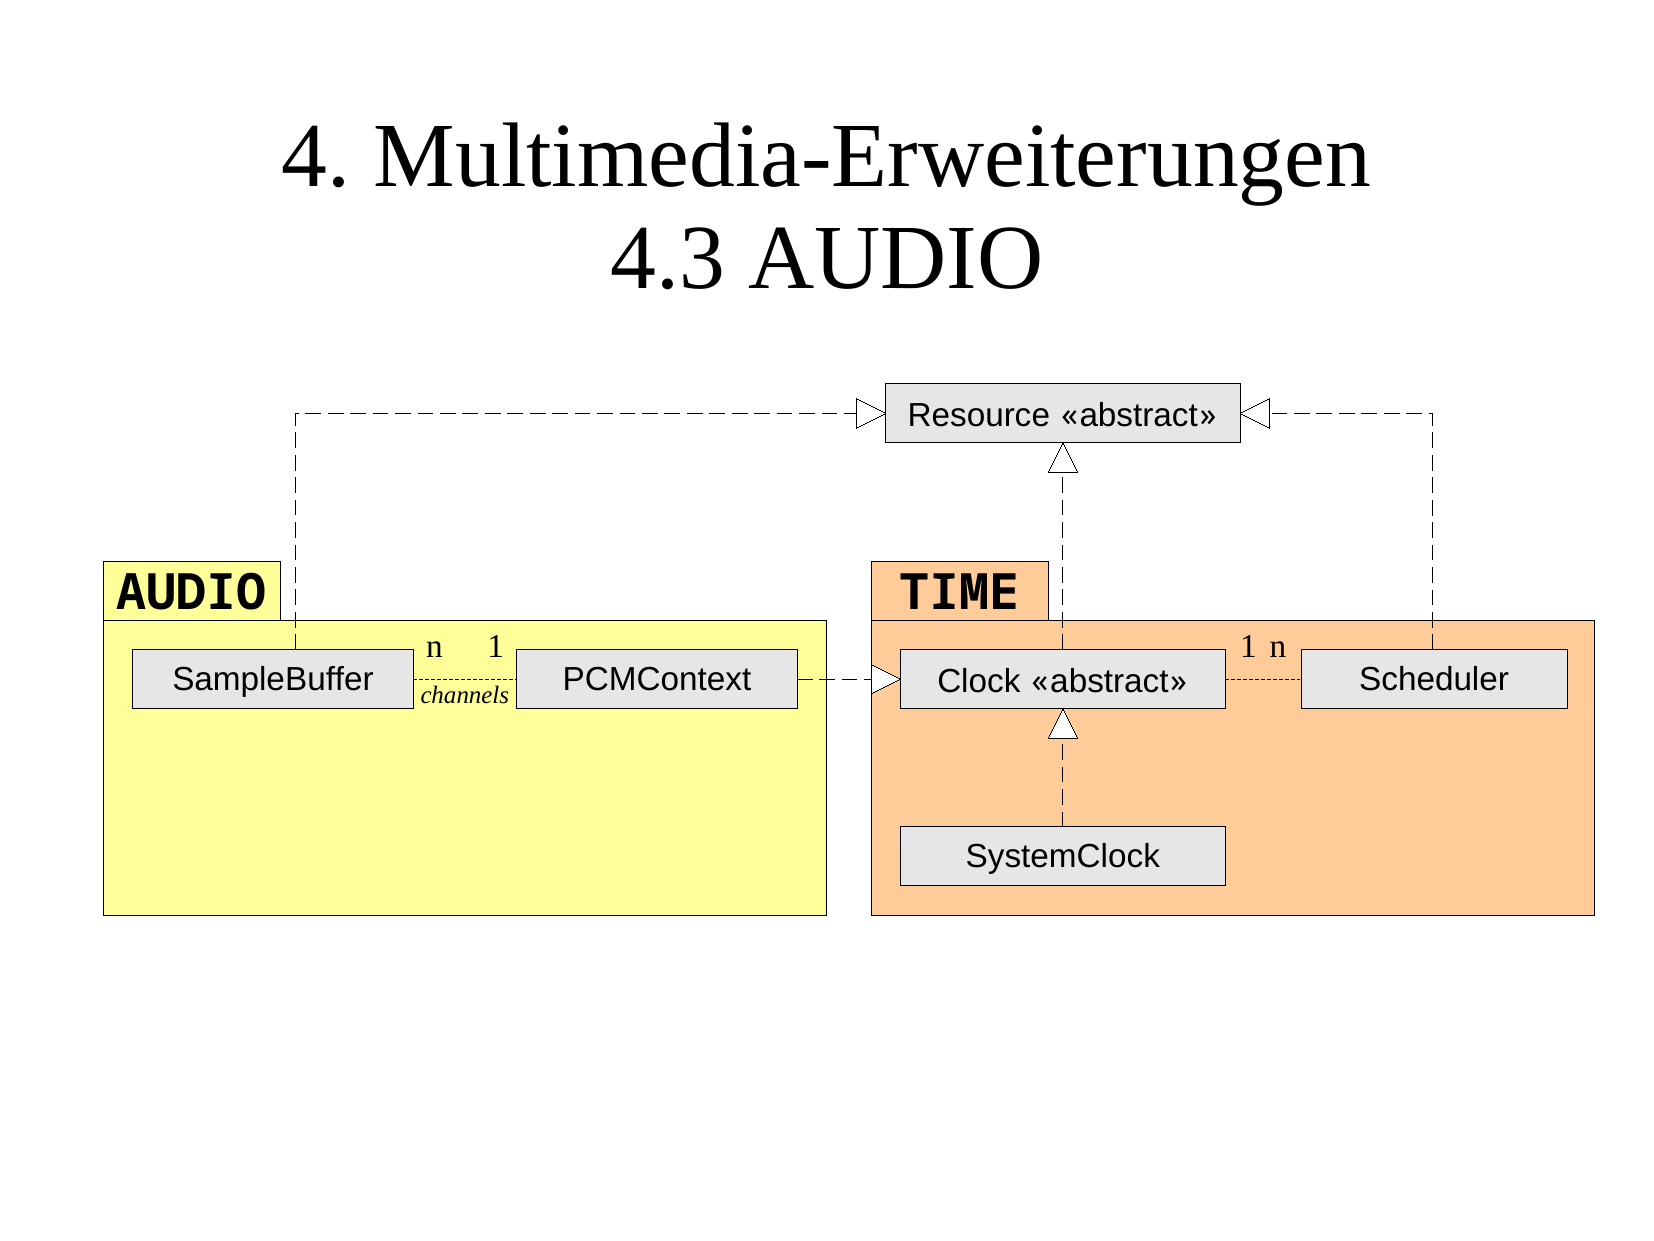

# 4. Multimedia-Erweiterungen 4.3 AUDIO
Resource «abstract»
TIME
1
n
Clock «abstract»
Scheduler
SystemClock
AUDIO
n
1
SampleBuffer
PCMContext
channels